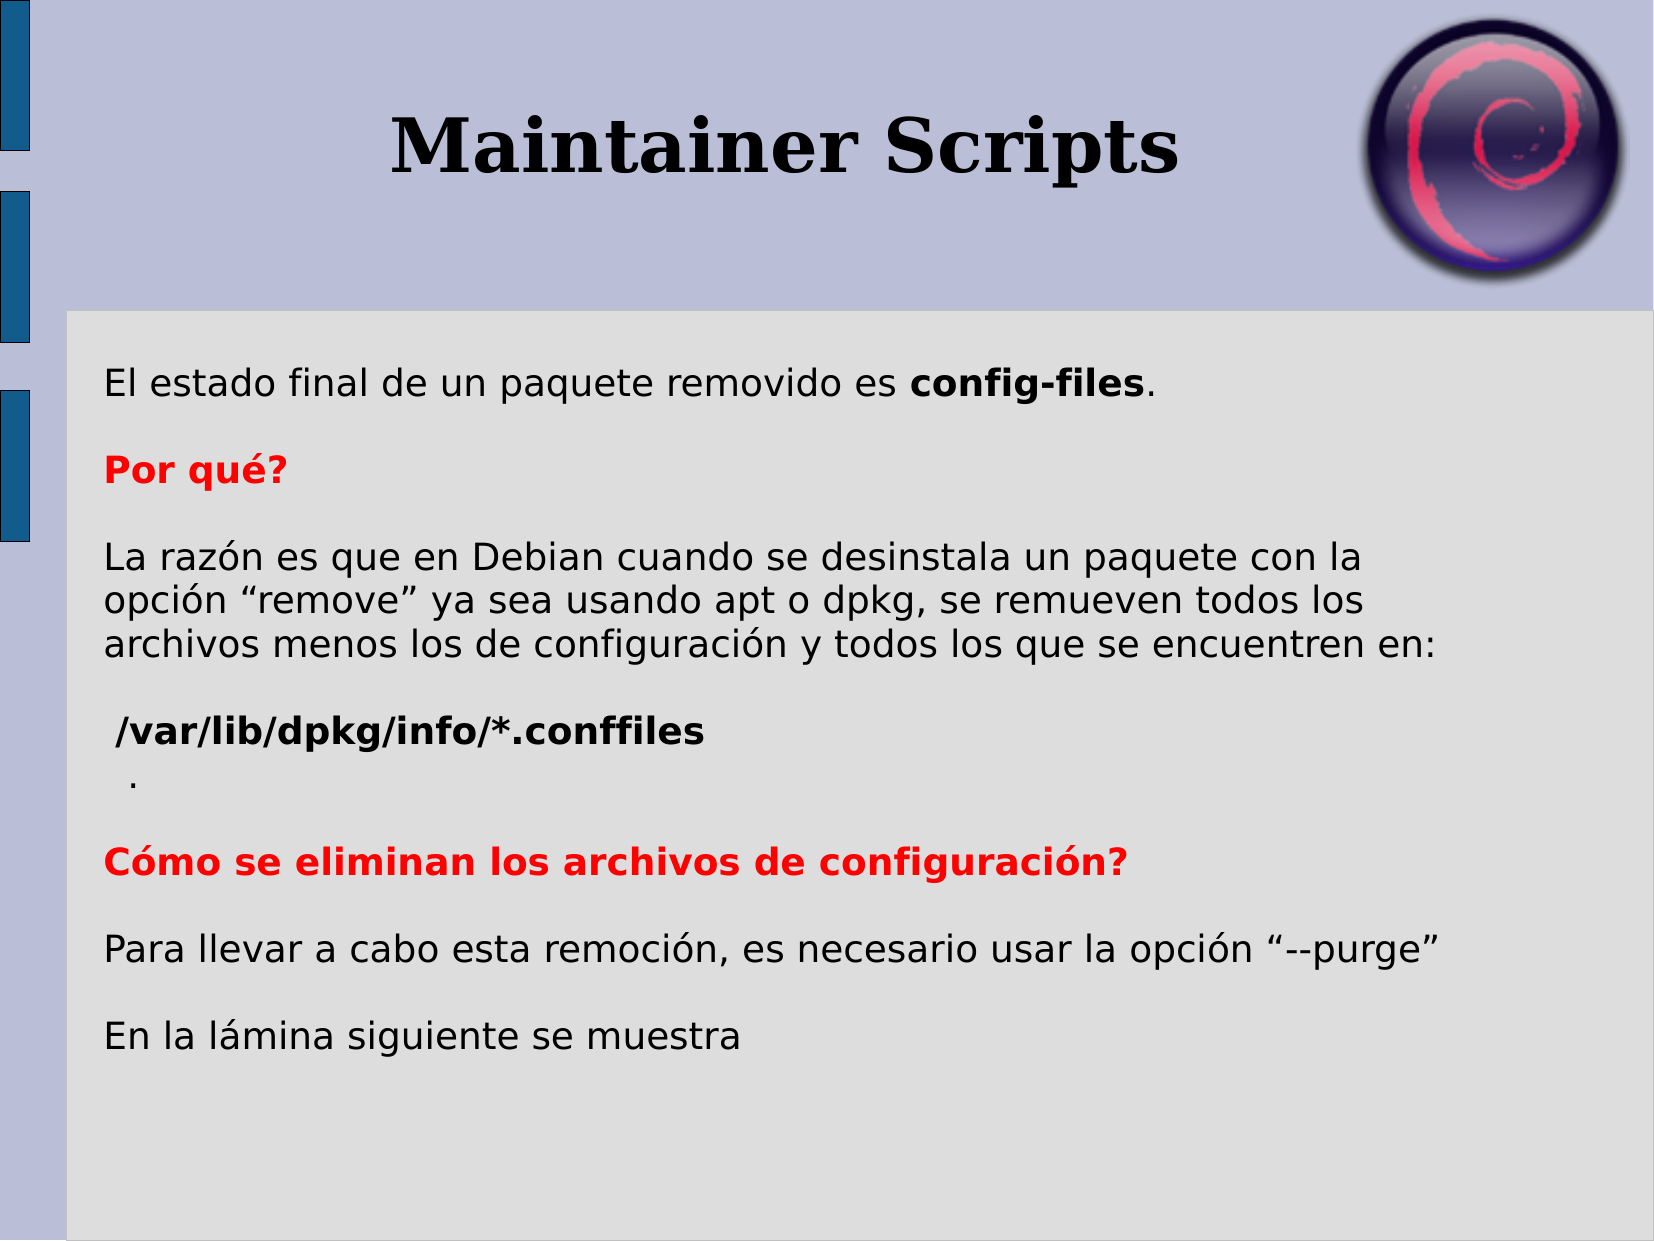

Maintainer Scripts
El estado final de un paquete removido es config-files.
Por qué?
La razón es que en Debian cuando se desinstala un paquete con la opción “remove” ya sea usando apt o dpkg, se remueven todos los archivos menos los de configuración y todos los que se encuentren en:
 /var/lib/dpkg/info/*.conffiles
 .
Cómo se eliminan los archivos de configuración?
Para llevar a cabo esta remoción, es necesario usar la opción “--purge”
En la lámina siguiente se muestra